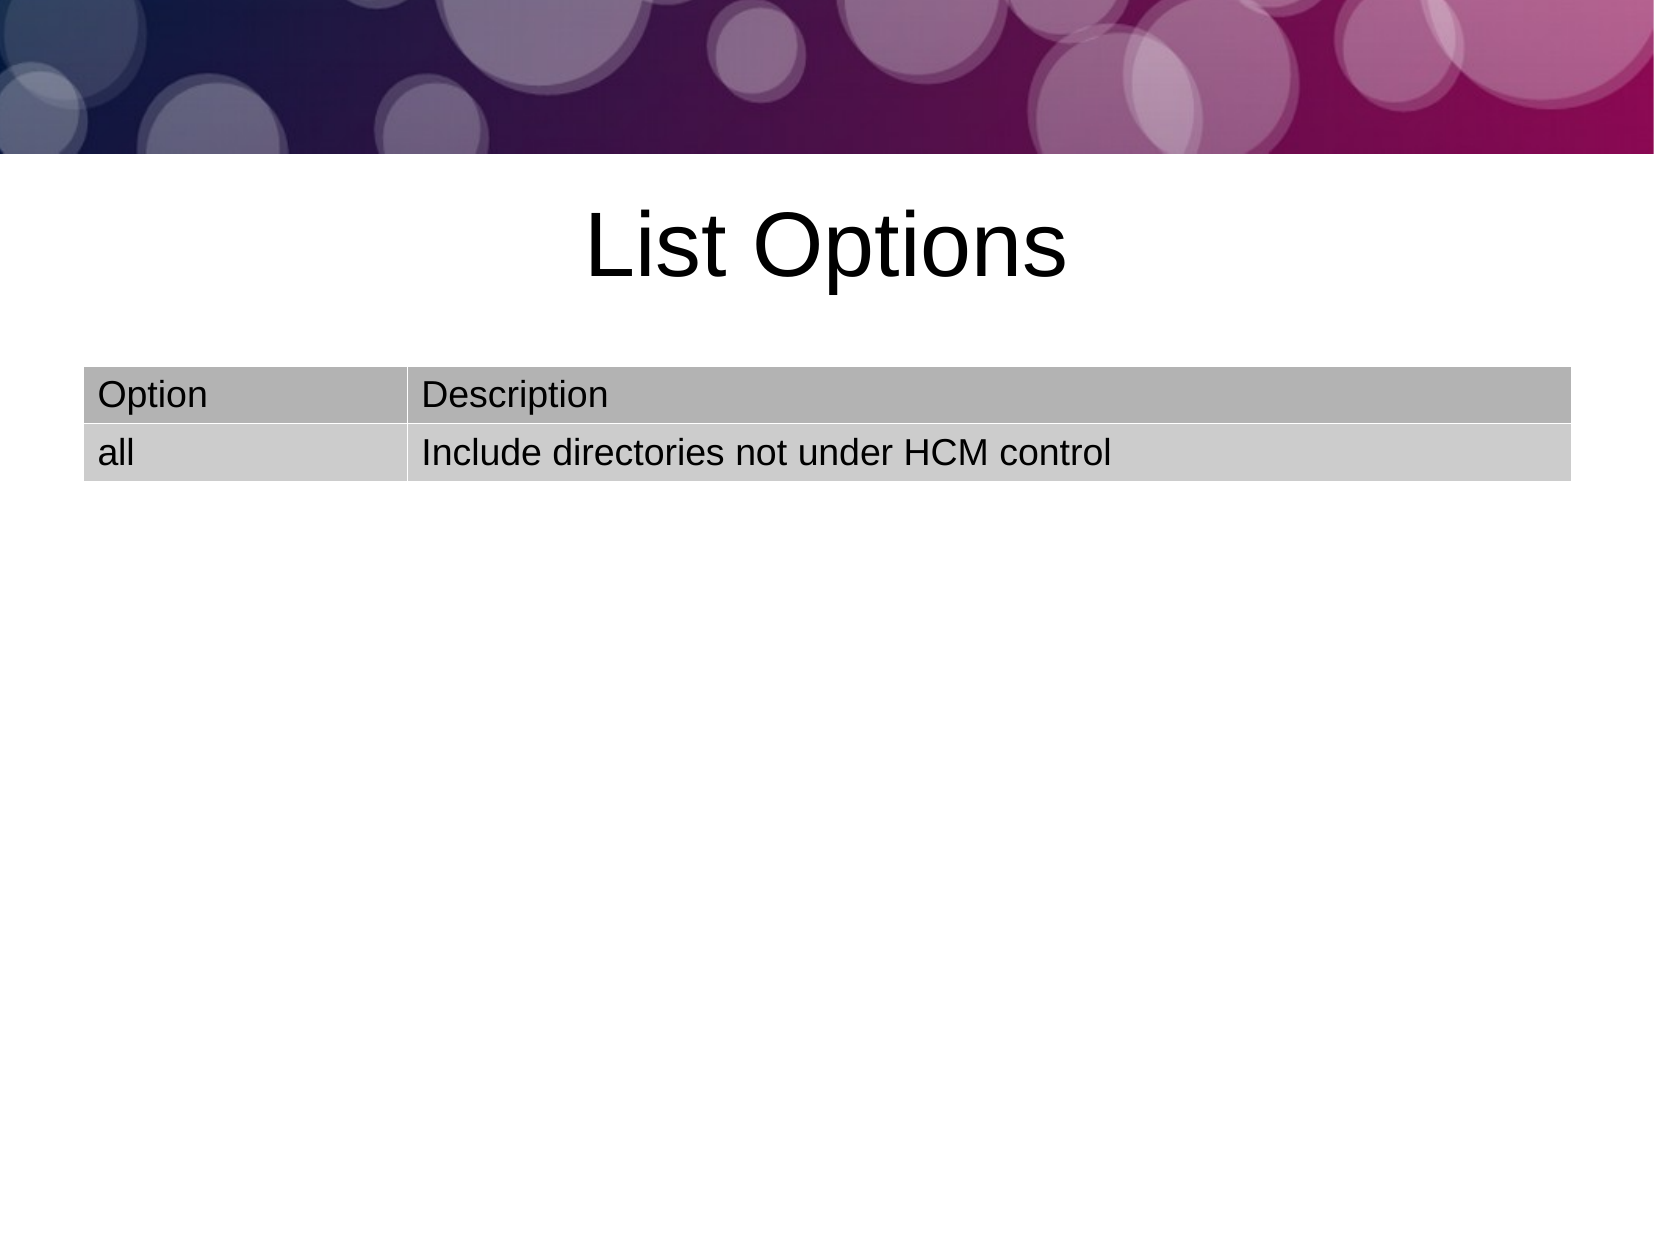

# List Options
| Option | Description |
| --- | --- |
| all | Include directories not under HCM control |